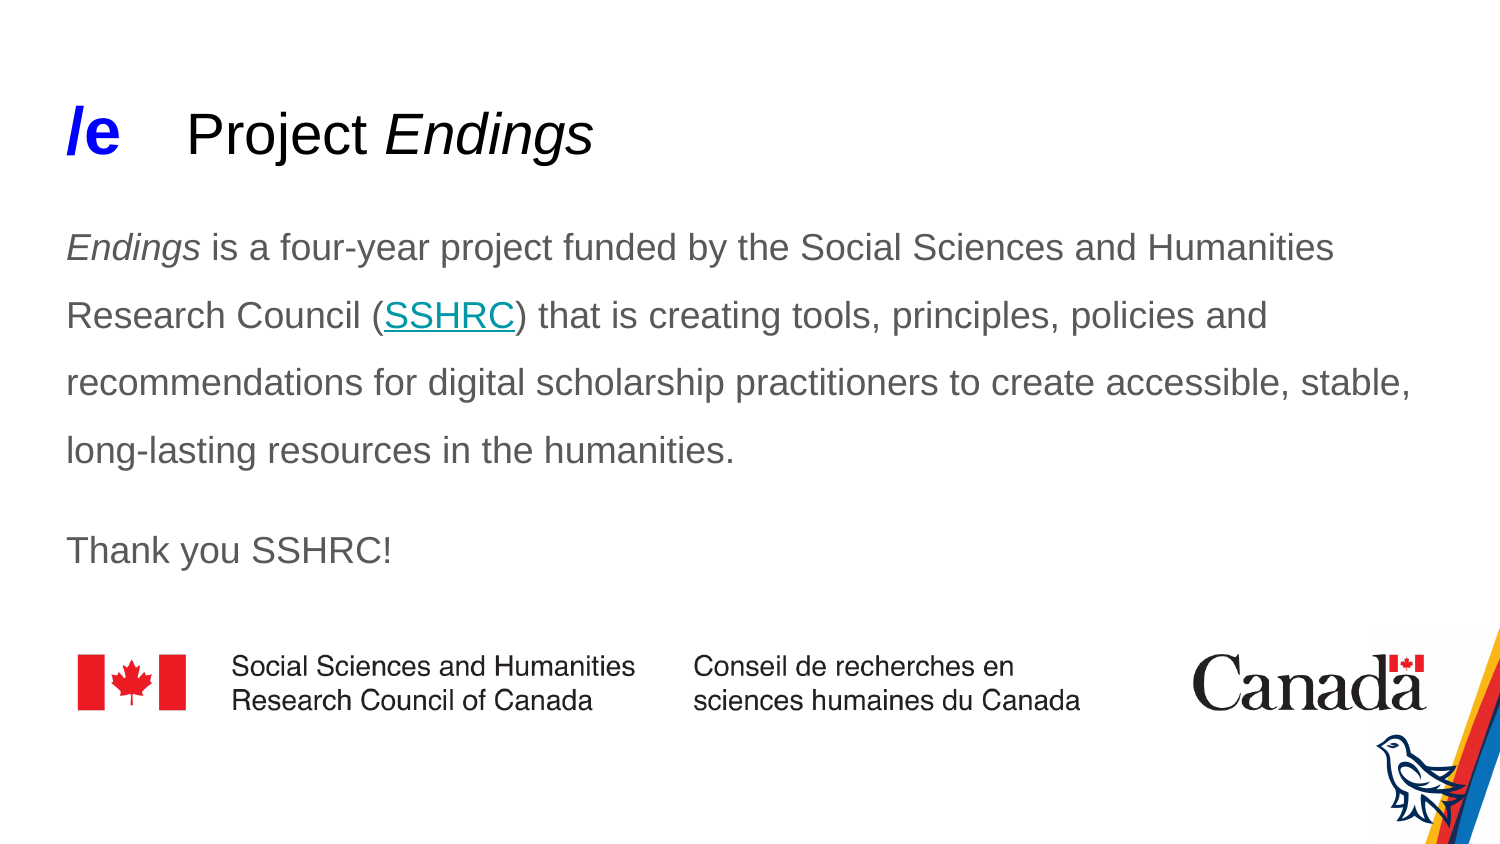

# /e Project Endings
Endings is a four-year project funded by the Social Sciences and Humanities Research Council (SSHRC) that is creating tools, principles, policies and recommendations for digital scholarship practitioners to create accessible, stable, long-lasting resources in the humanities.
Thank you SSHRC!